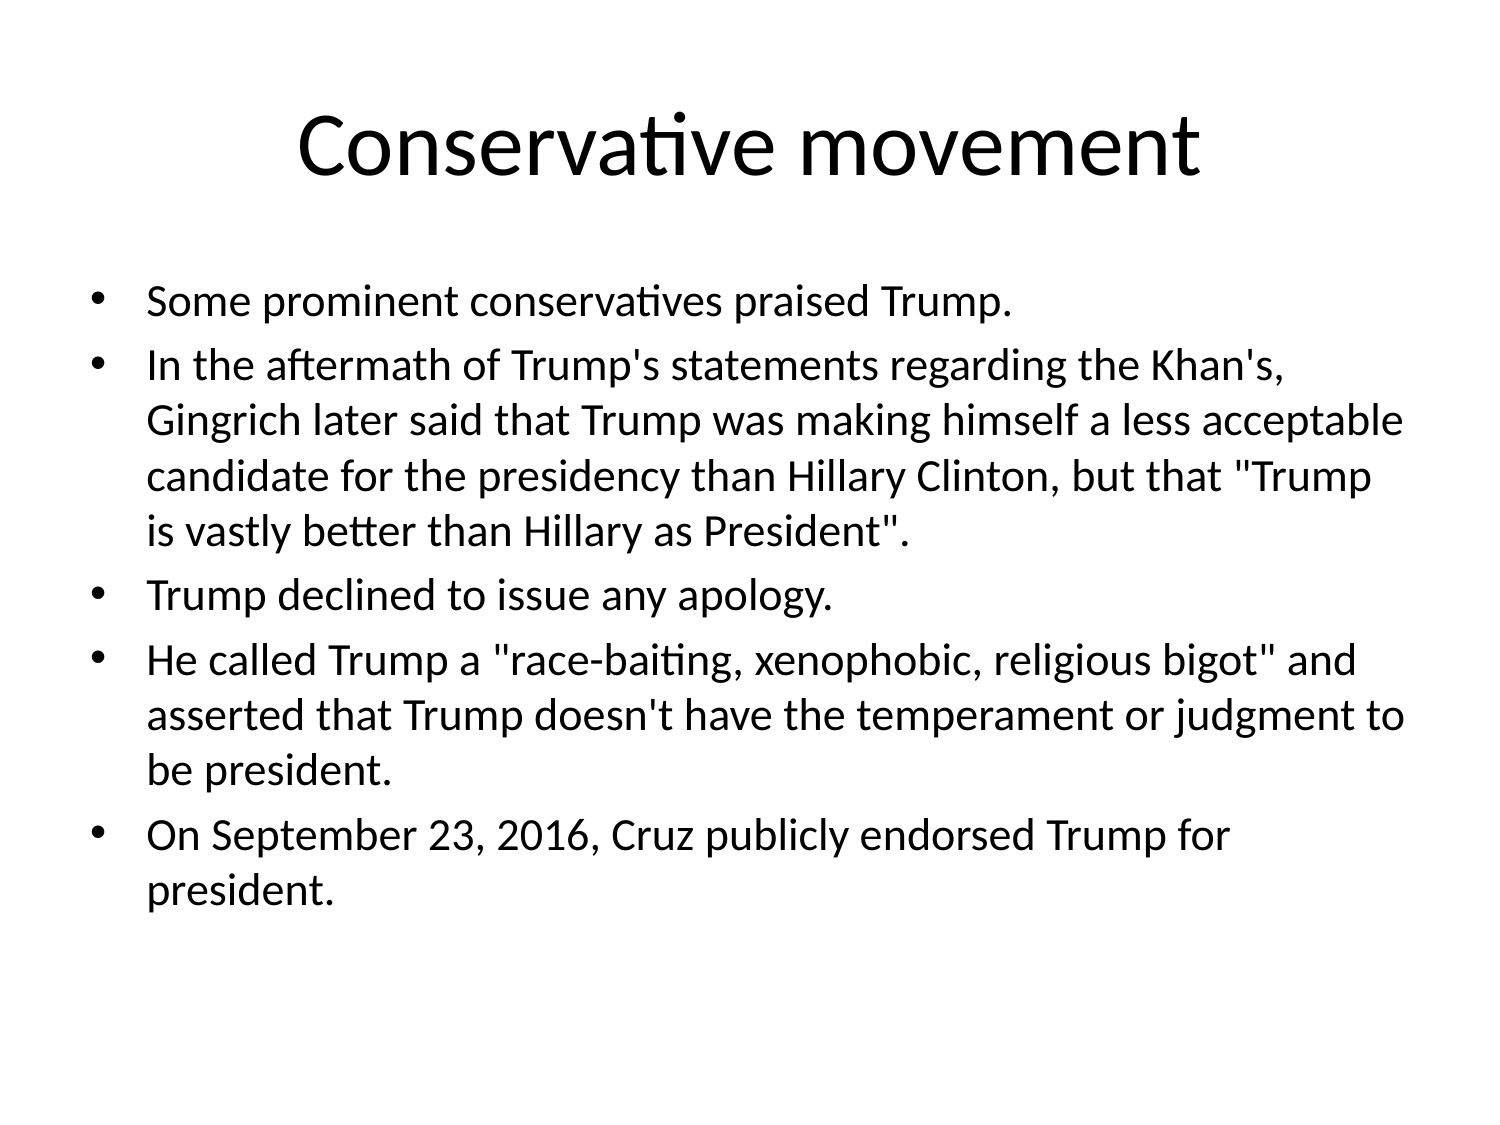

# Conservative movement
Some prominent conservatives praised Trump.
In the aftermath of Trump's statements regarding the Khan's, Gingrich later said that Trump was making himself a less acceptable candidate for the presidency than Hillary Clinton, but that "Trump is vastly better than Hillary as President".
Trump declined to issue any apology.
He called Trump a "race-baiting, xenophobic, religious bigot" and asserted that Trump doesn't have the temperament or judgment to be president.
On September 23, 2016, Cruz publicly endorsed Trump for president.